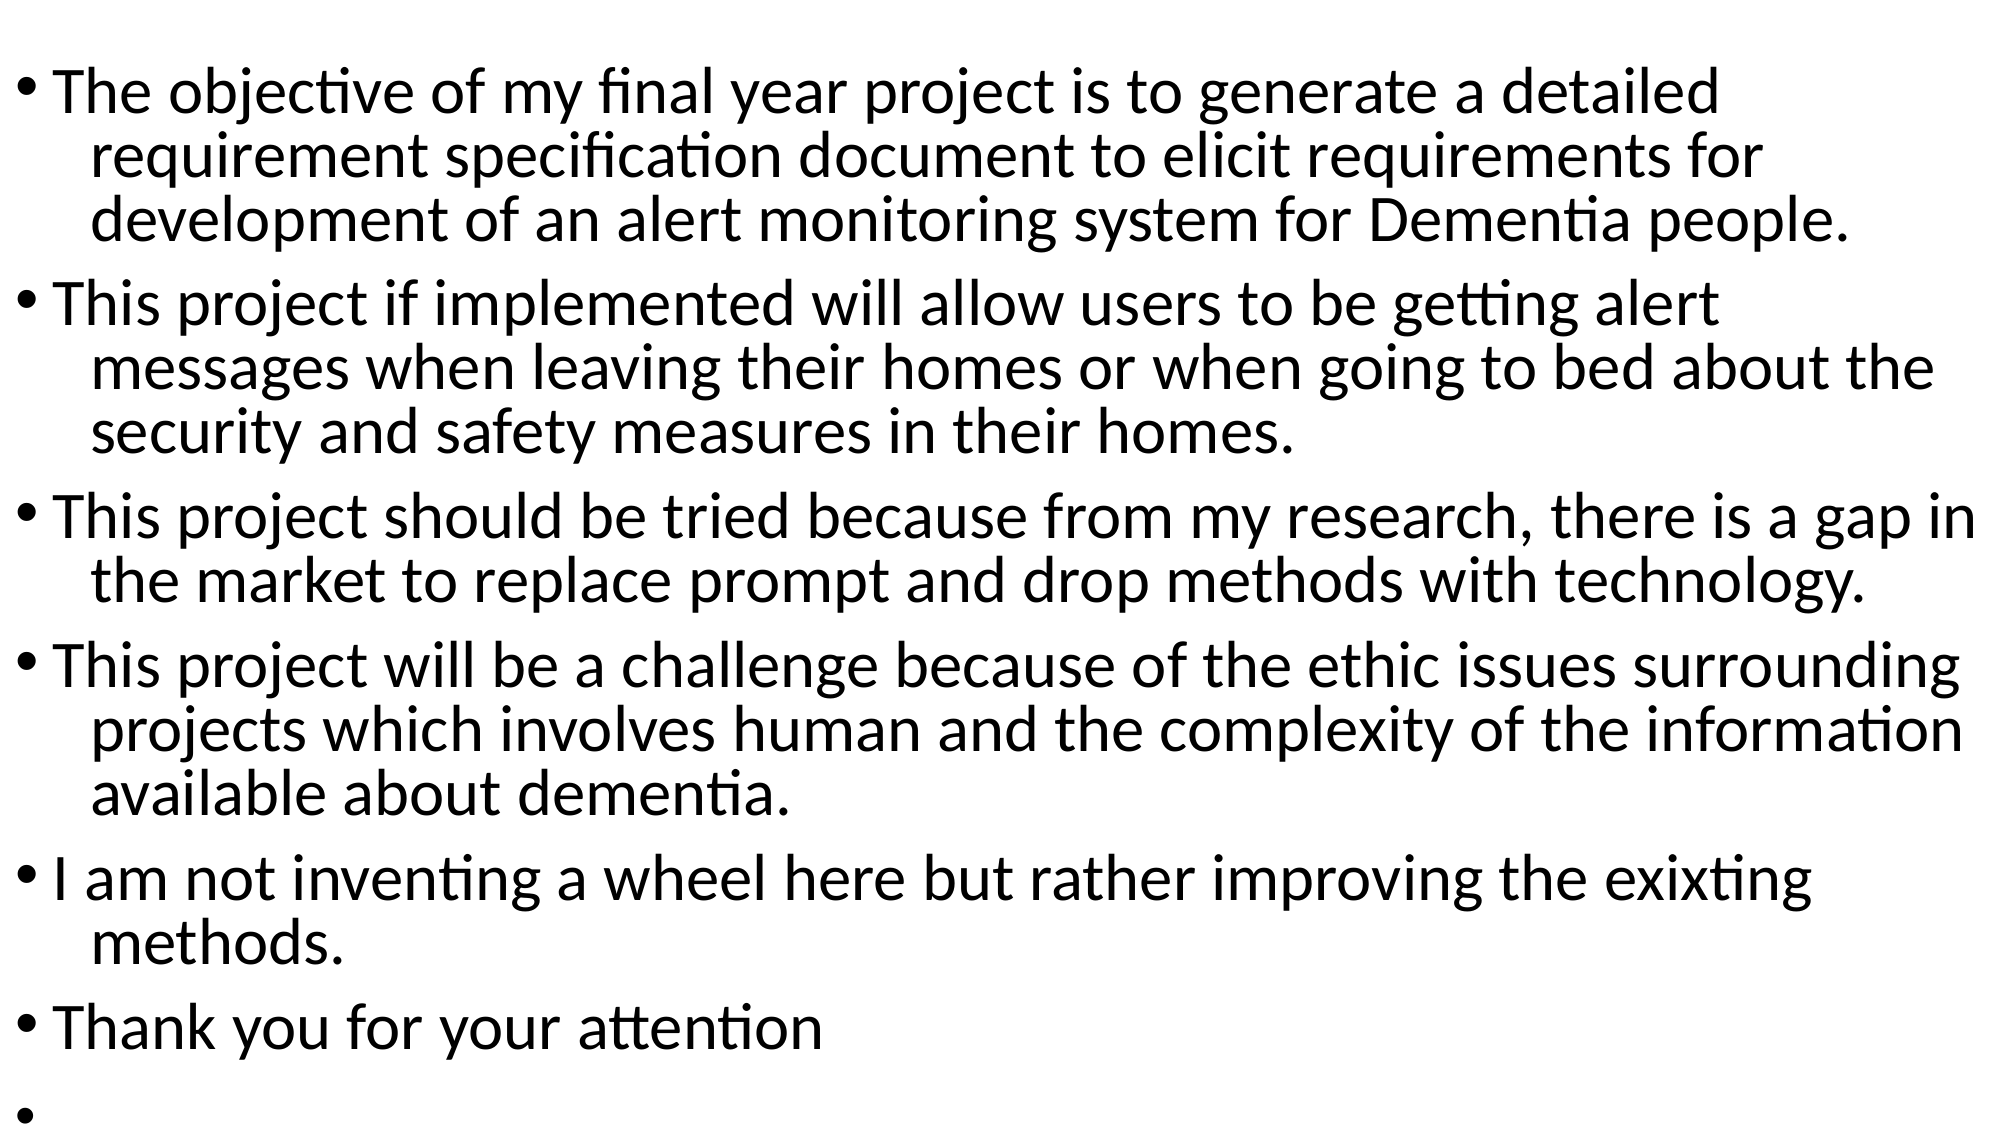

# The objective of my final year project is to generate a detailed requirement specification document to elicit requirements for development of an alert monitoring system for Dementia people.
This project if implemented will allow users to be getting alert messages when leaving their homes or when going to bed about the security and safety measures in their homes.
This project should be tried because from my research, there is a gap in the market to replace prompt and drop methods with technology.
This project will be a challenge because of the ethic issues surrounding projects which involves human and the complexity of the information available about dementia.
I am not inventing a wheel here but rather improving the exixting methods.
Thank you for your attention